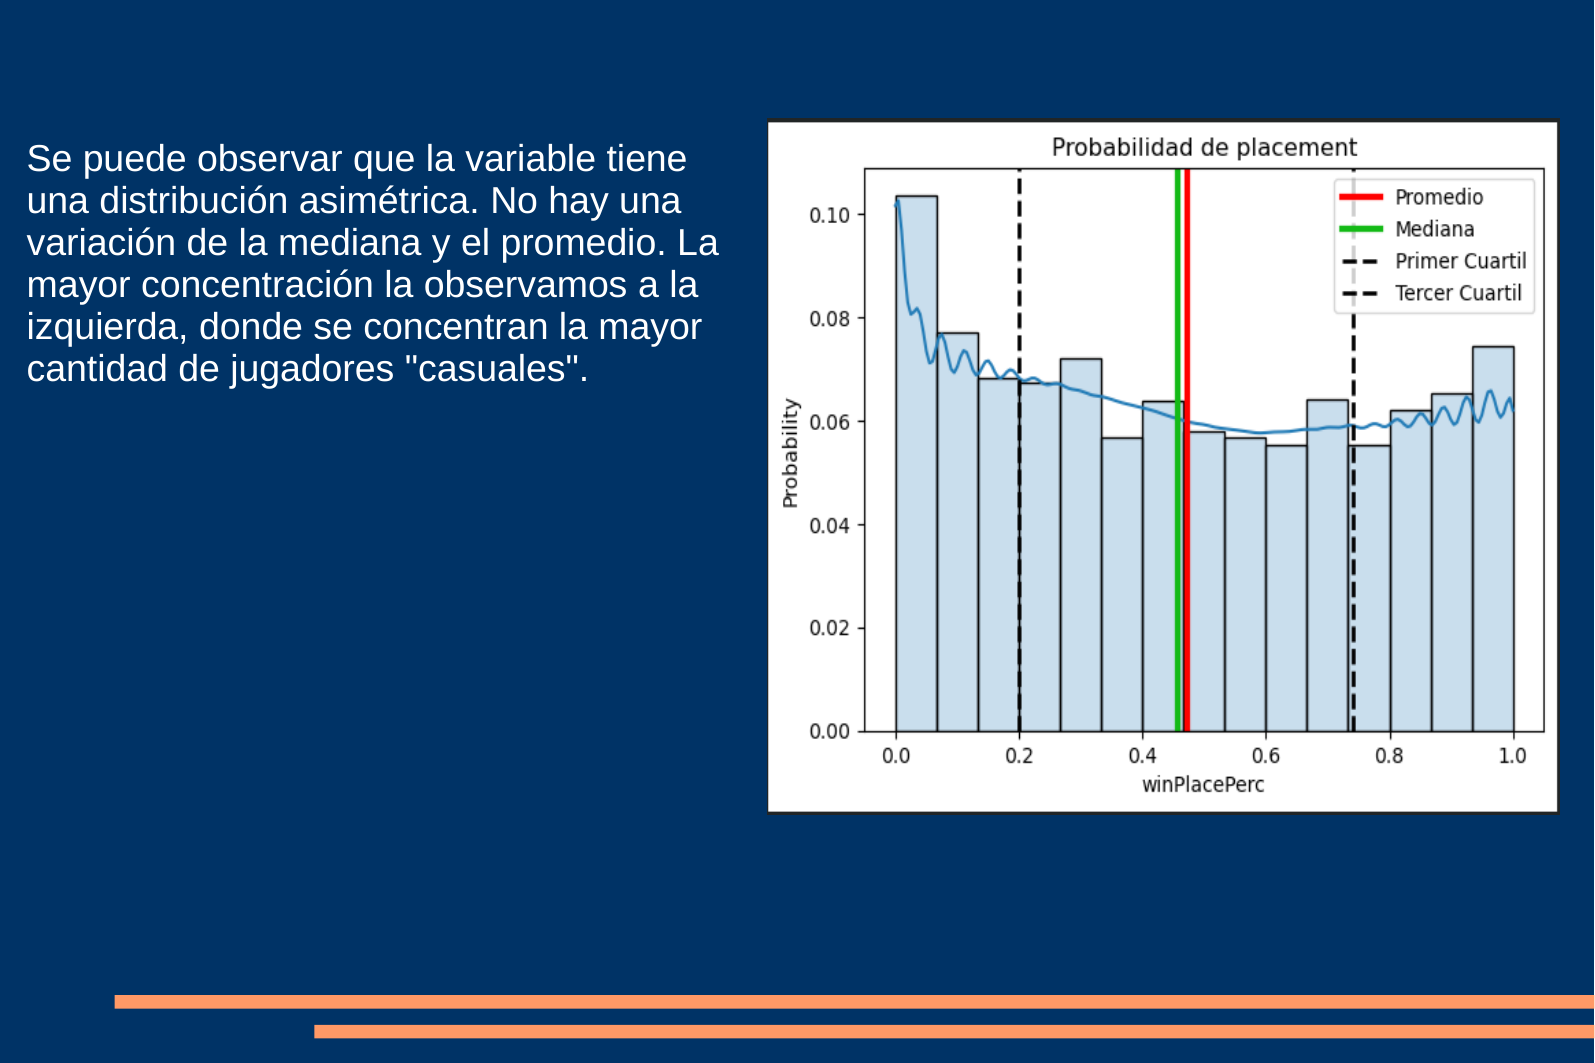

Se puede observar que la variable tiene una distribución asimétrica. No hay una variación de la mediana y el promedio. La mayor concentración la observamos a la izquierda, donde se concentran la mayor cantidad de jugadores "casuales".